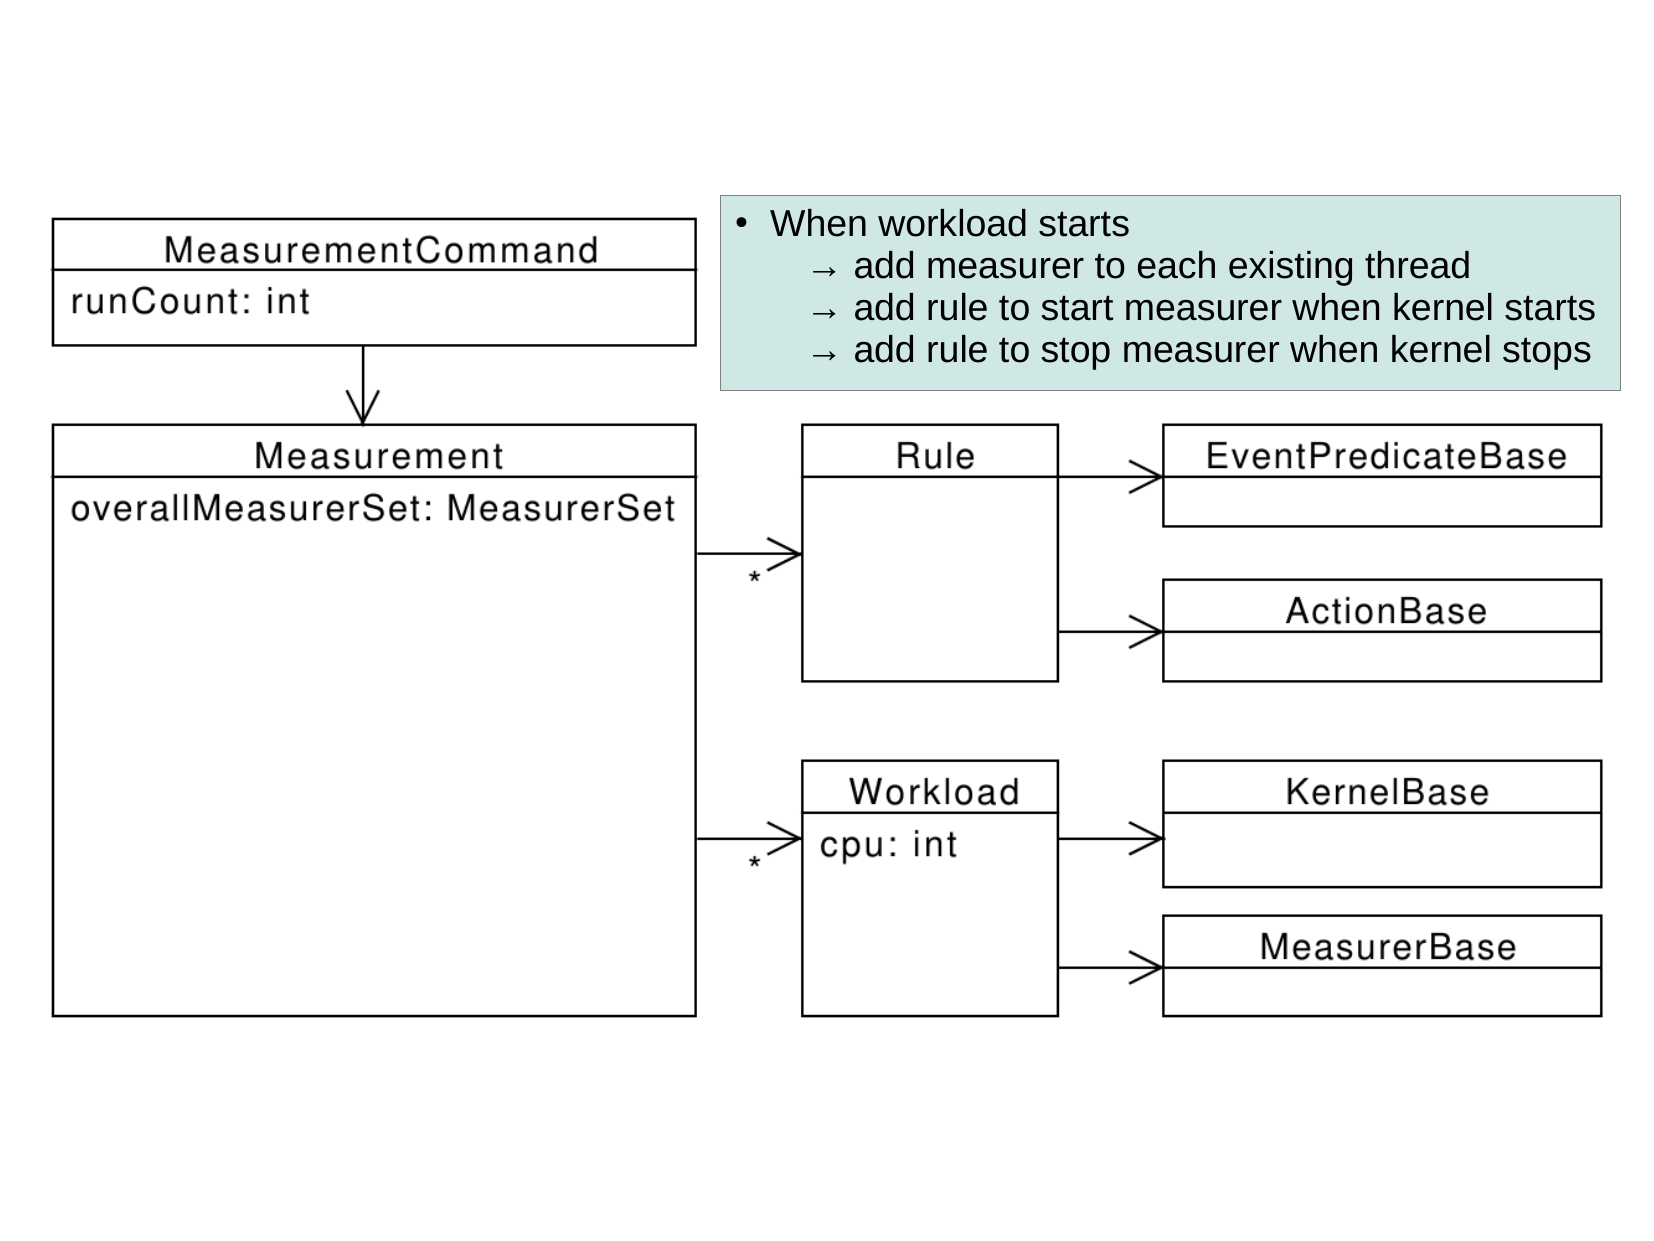

When workload starts
→ add measurer to each existing thread
→ add rule to start measurer when kernel starts
→ add rule to stop measurer when kernel stops